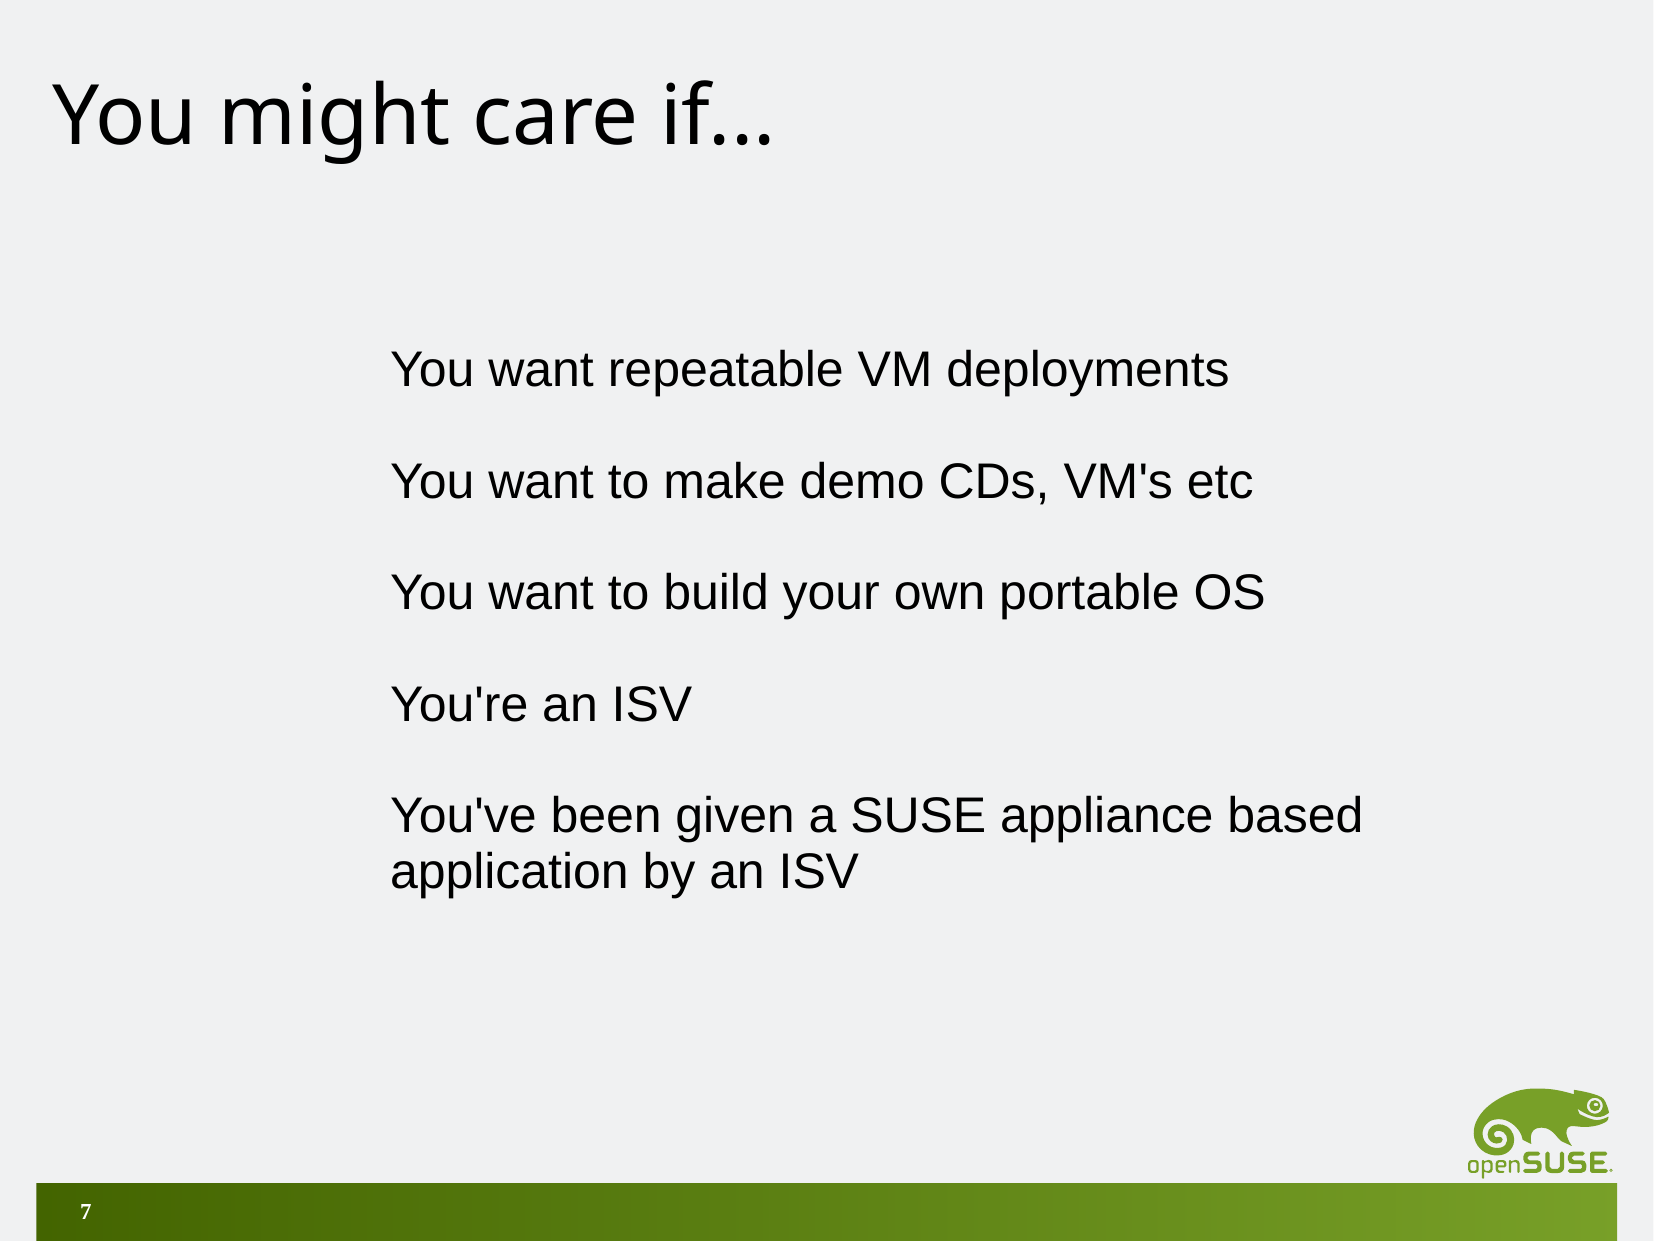

You might care if...
You want repeatable VM deployments
You want to make demo CDs, VM's etc
You want to build your own portable OS
You're an ISV
You've been given a SUSE appliance based application by an ISV
7